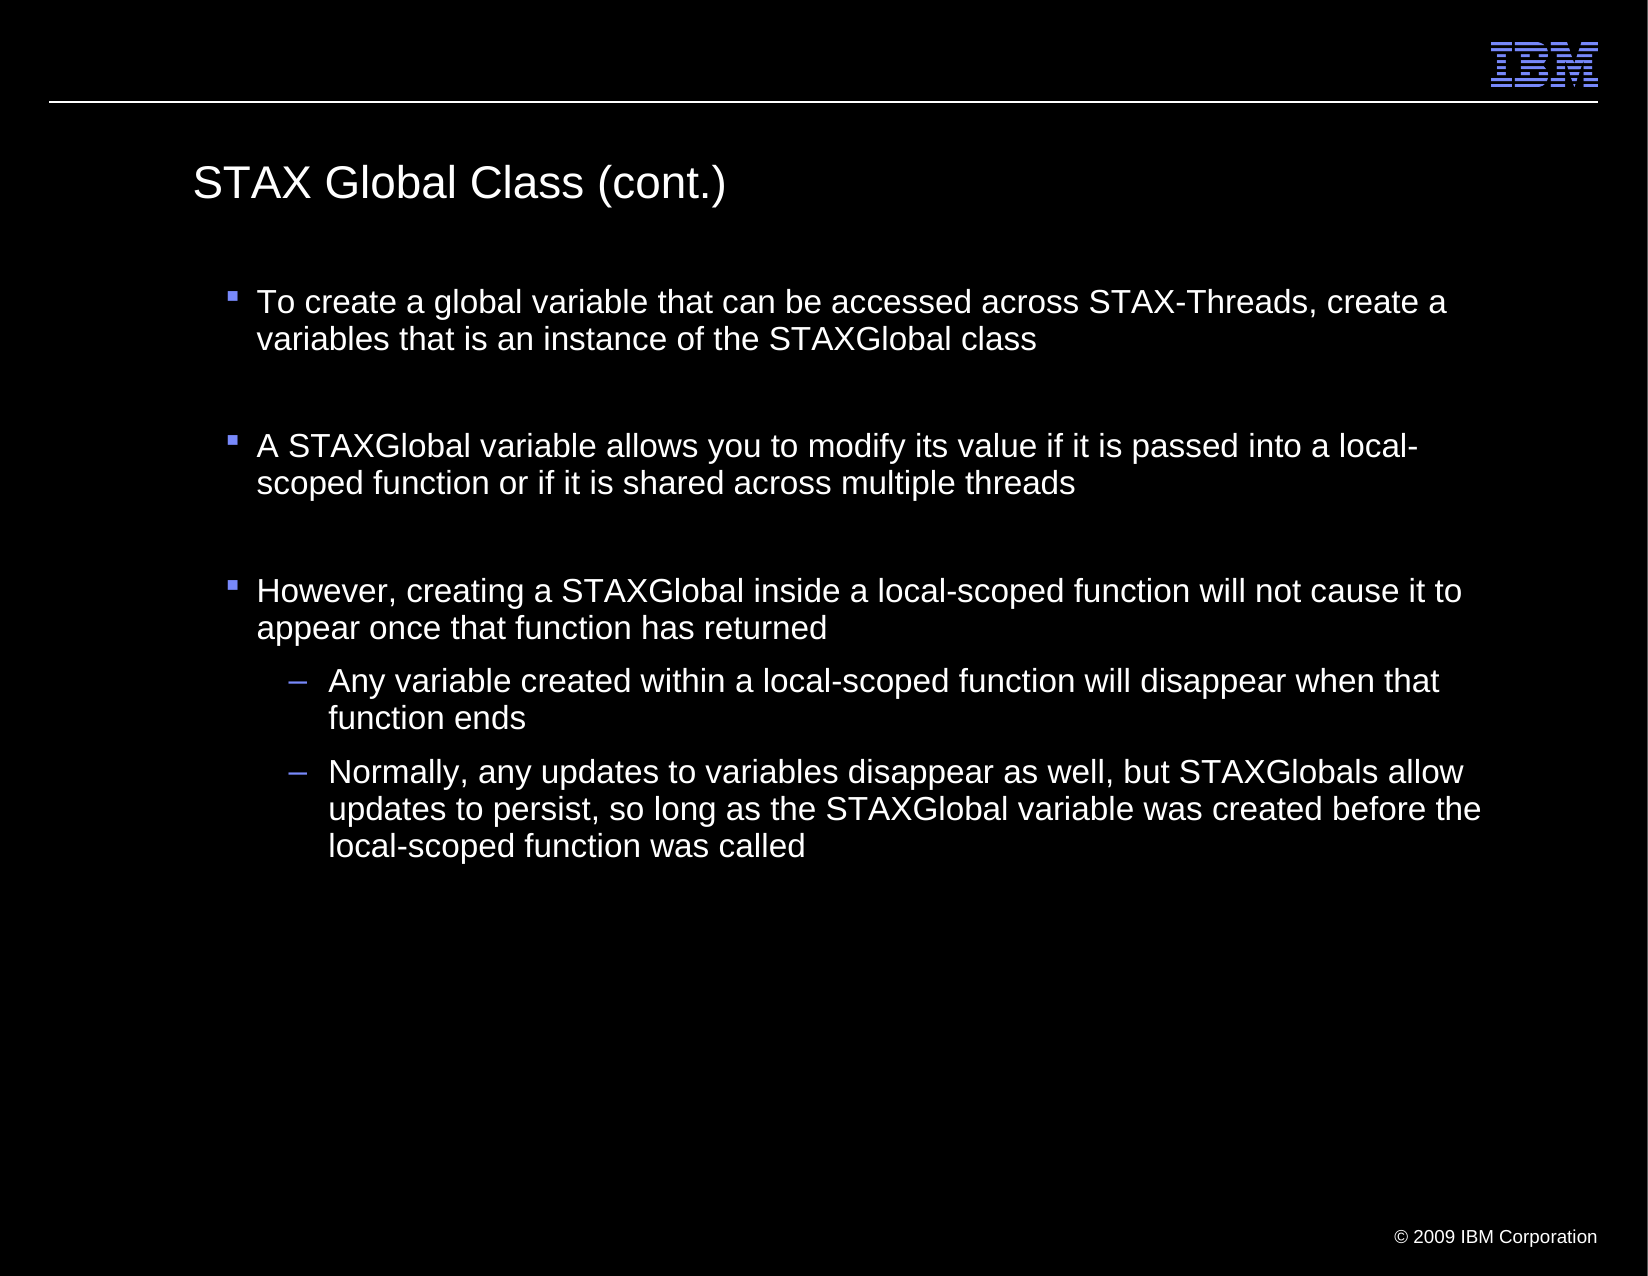

STAX Global Class (cont.)
# To create a global variable that can be accessed across STAX-Threads, create a variables that is an instance of the STAXGlobal class
A STAXGlobal variable allows you to modify its value if it is passed into a local-scoped function or if it is shared across multiple threads
However, creating a STAXGlobal inside a local-scoped function will not cause it to appear once that function has returned
Any variable created within a local-scoped function will disappear when that function ends
Normally, any updates to variables disappear as well, but STAXGlobals allow updates to persist, so long as the STAXGlobal variable was created before the local-scoped function was called